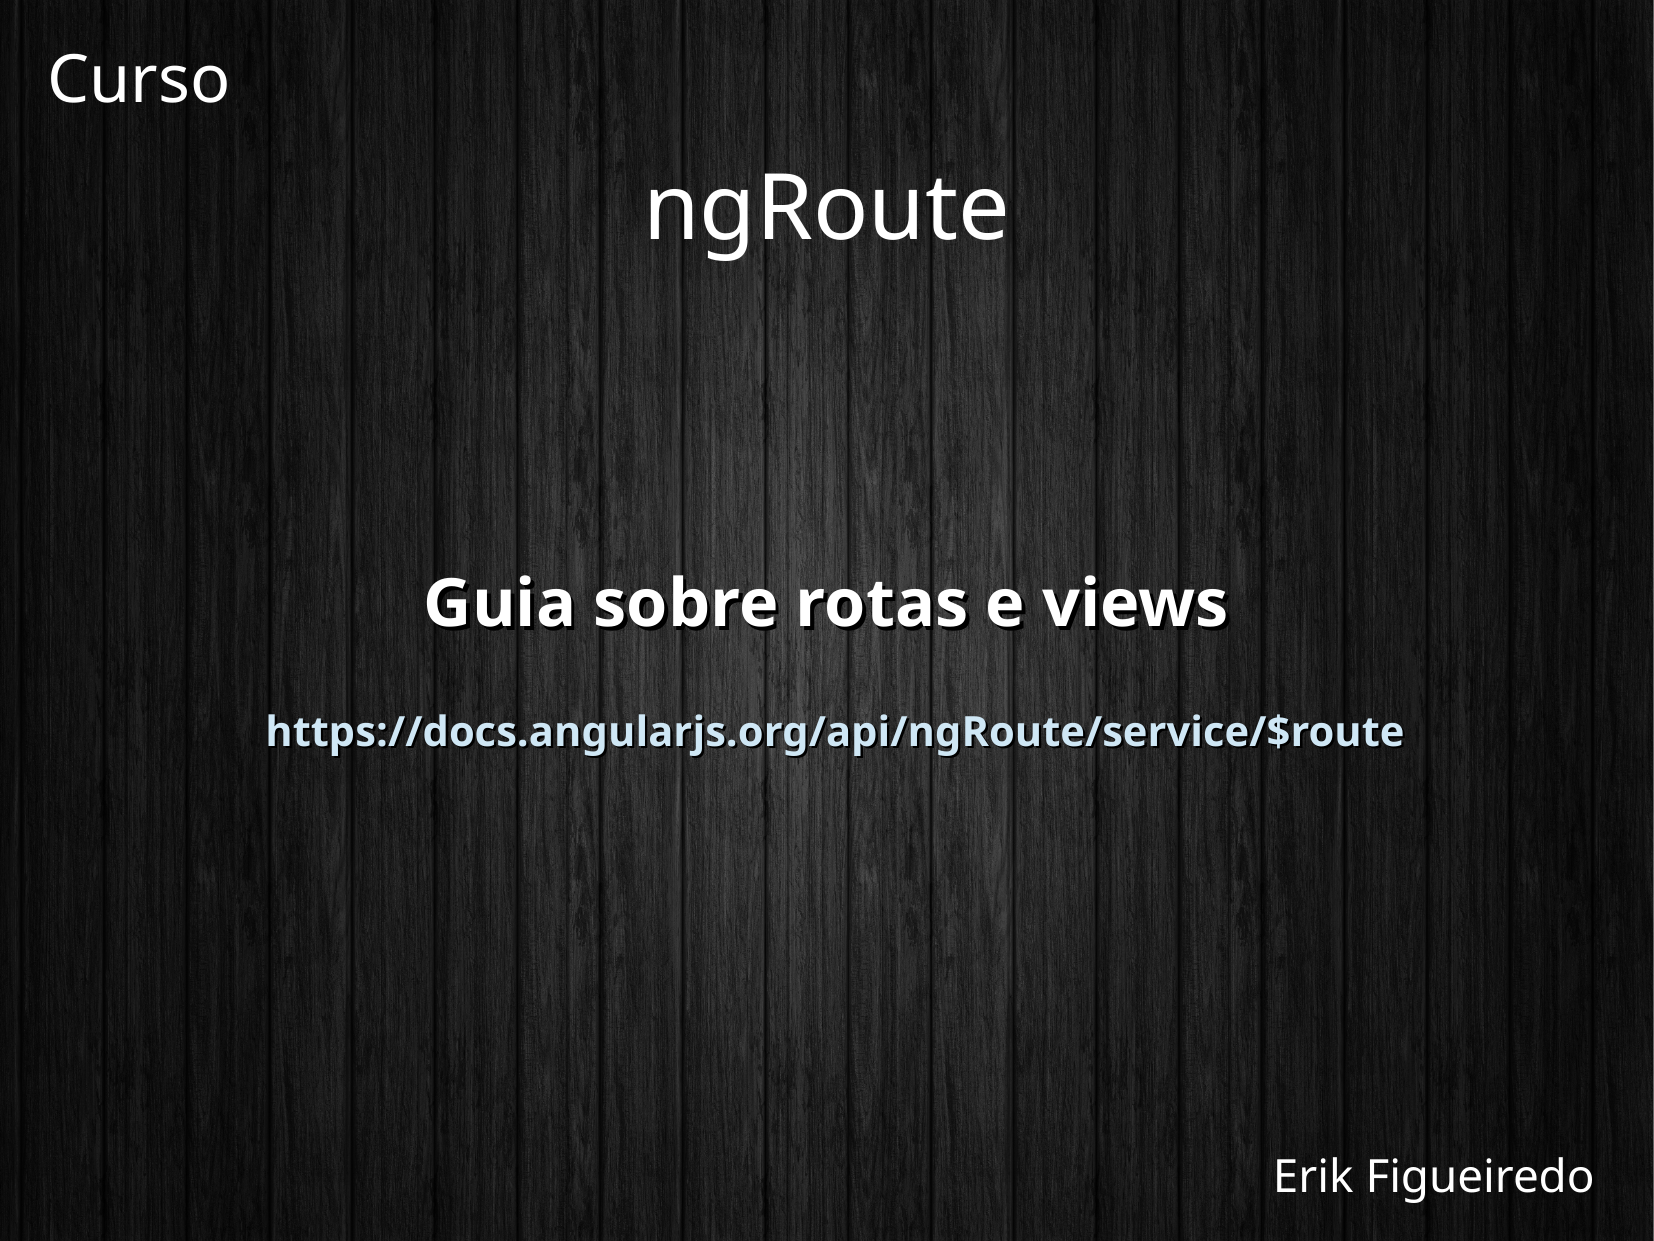

Curso
# ngRoute
Guia sobre rotas e views
 https://docs.angularjs.org/api/ngRoute/service/$route
Erik Figueiredo